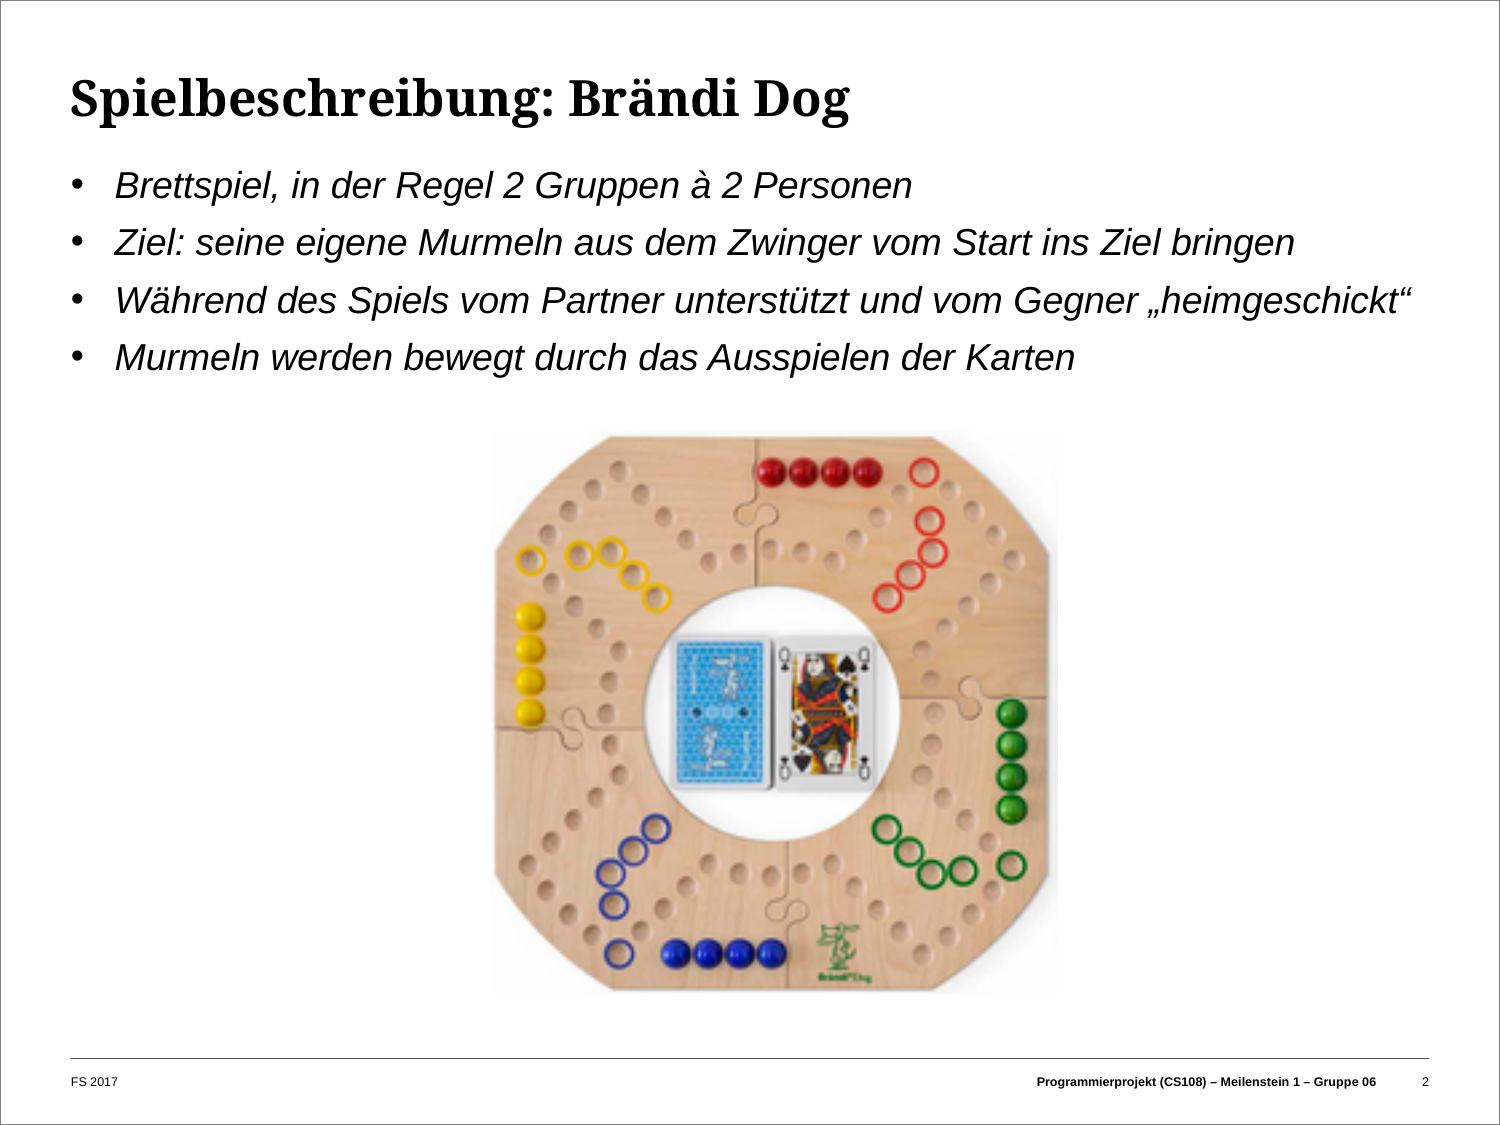

# Spielbeschreibung: Brändi Dog
Brettspiel, in der Regel 2 Gruppen à 2 Personen
Ziel: seine eigene Murmeln aus dem Zwinger vom Start ins Ziel bringen
Während des Spiels vom Partner unterstützt und vom Gegner „heimgeschickt“
Murmeln werden bewegt durch das Ausspielen der Karten
FS 2017
Programmierprojekt (CS108) – Meilenstein 1 – Gruppe 06